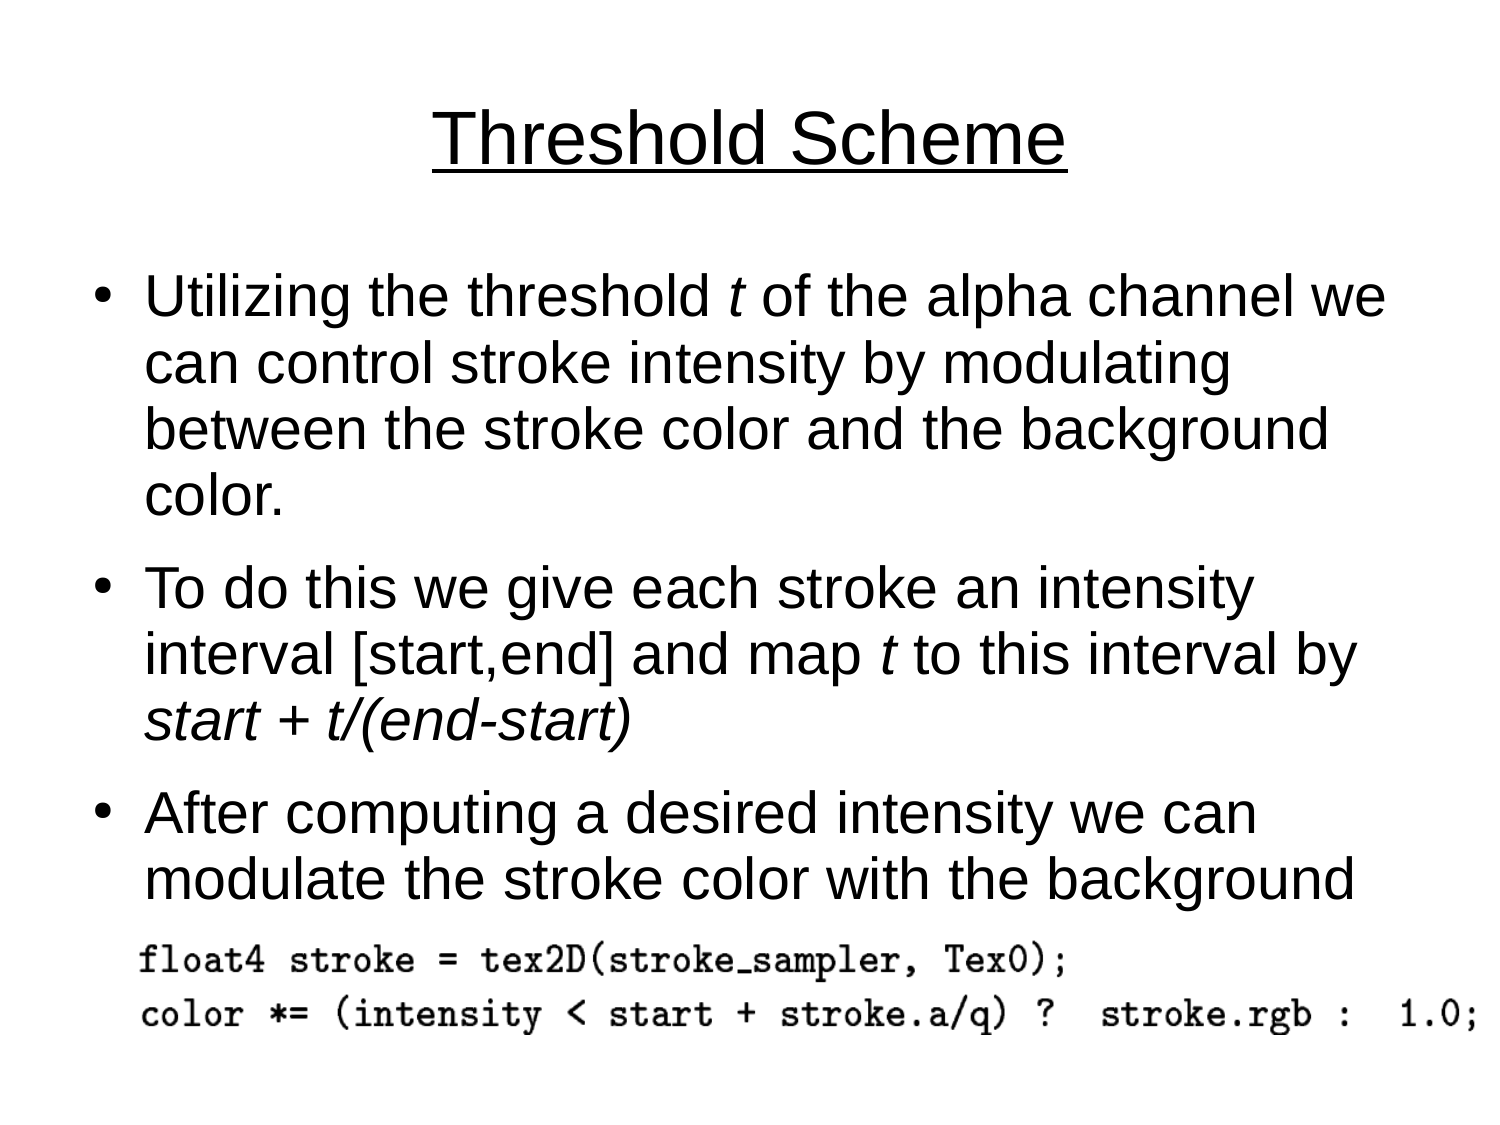

# Threshold Scheme
Utilizing the threshold t of the alpha channel we can control stroke intensity by modulating between the stroke color and the background color.
To do this we give each stroke an intensity interval [start,end] and map t to this interval by start + t/(end-start)
After computing a desired intensity we can modulate the stroke color with the background